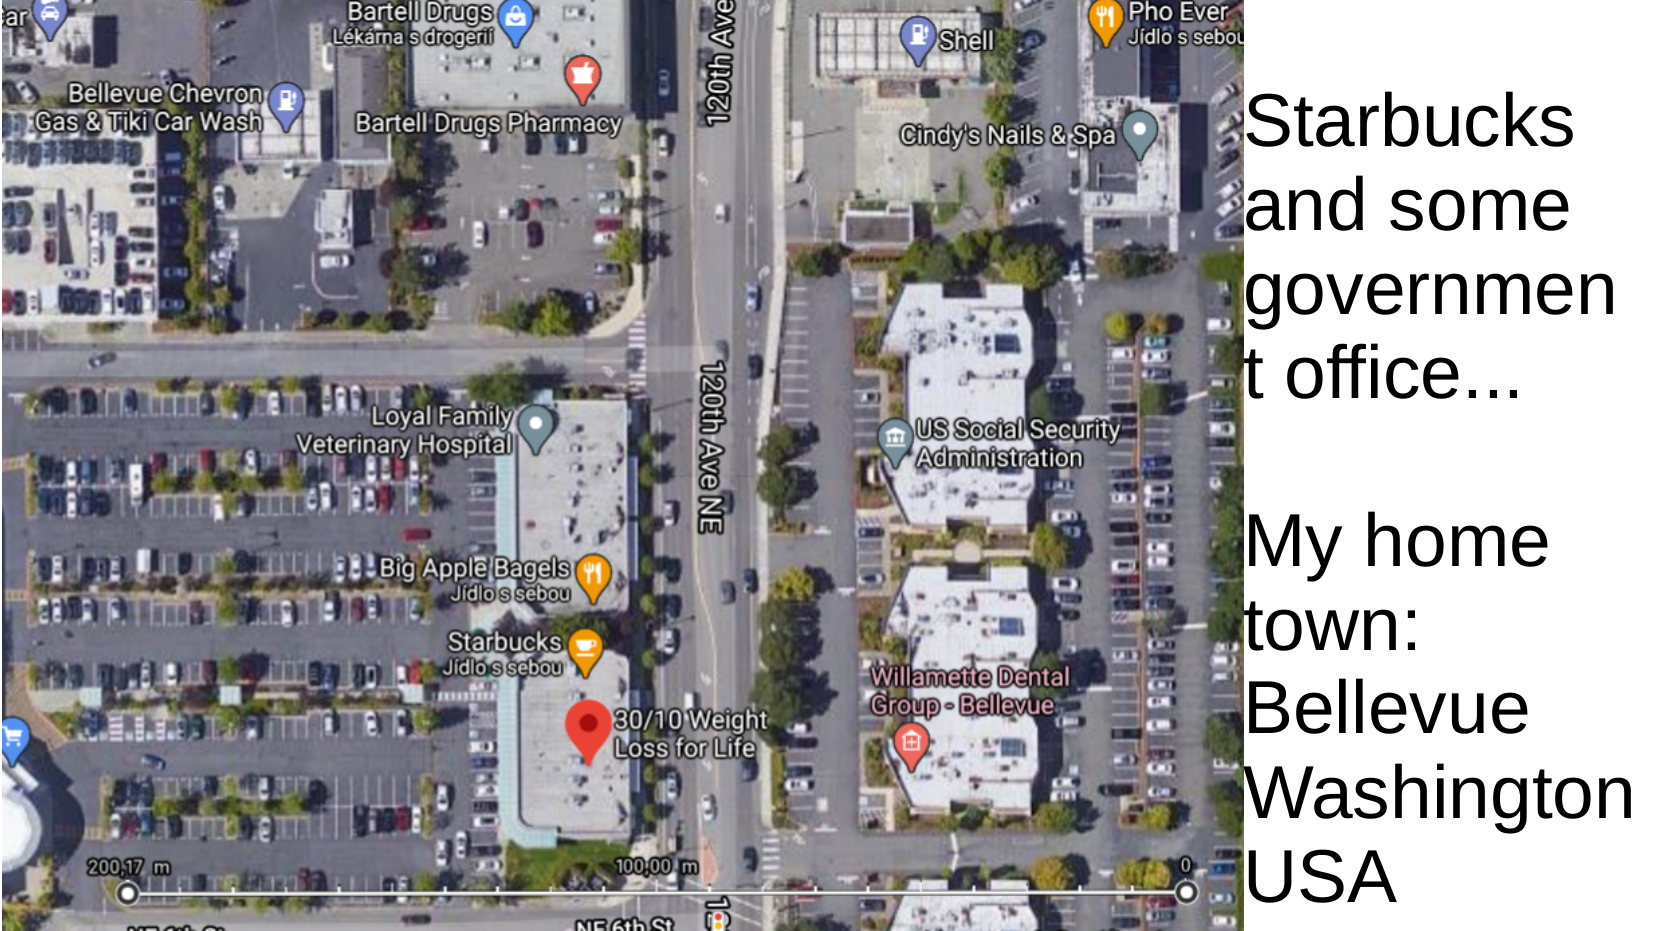

Starbucks
and some government office...
My home town:
Bellevue Washington
USA